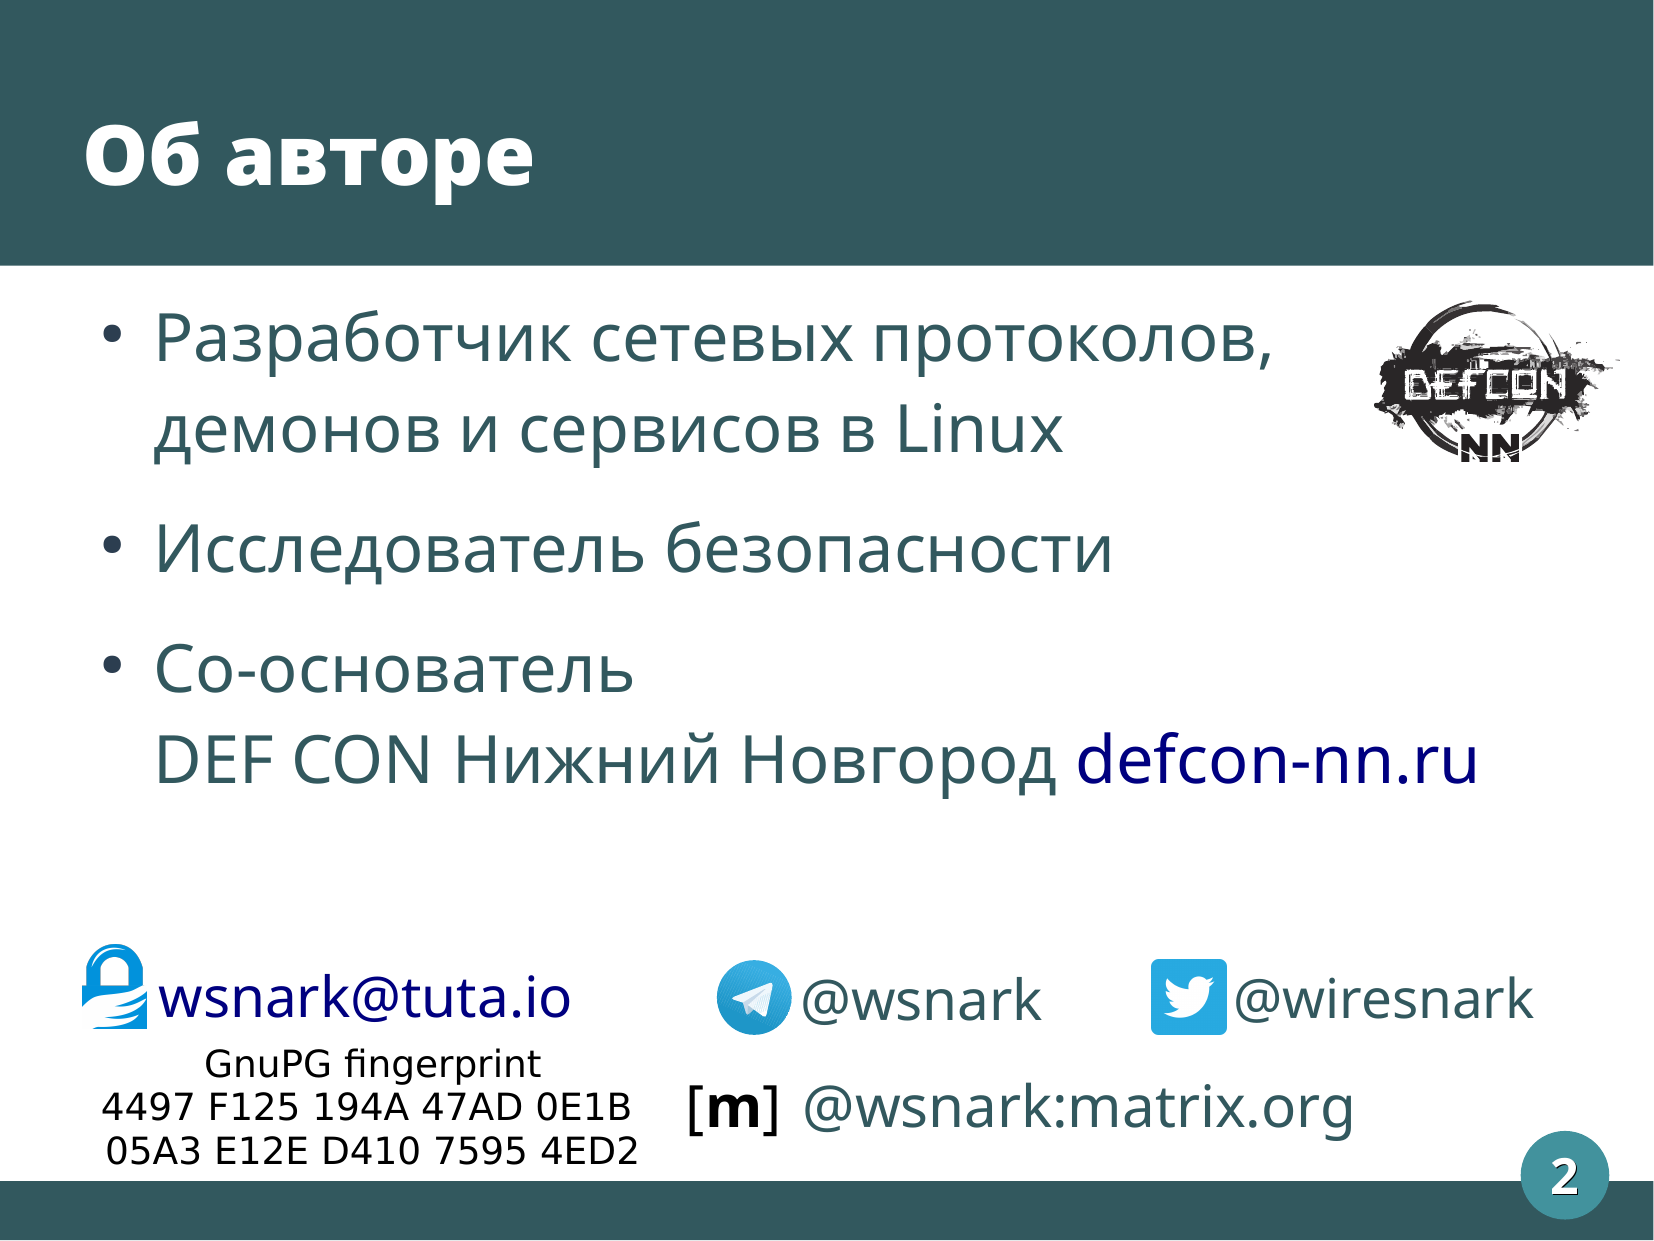

# Об авторе
Разработчик сетевых протоколов, демонов и сервисов в Linux
Исследователь безопасности
Со-основатель
DEF CON Нижний Новгород defcon-nn.ru
wsnark@tuta.io
@wsnark
@wiresnark
GnuPG fingerprint
4497 F125 194A 47AD 0E1B
05A3 E12E D410 7595 4ED2
[m]
@wsnark:matrix.org
2